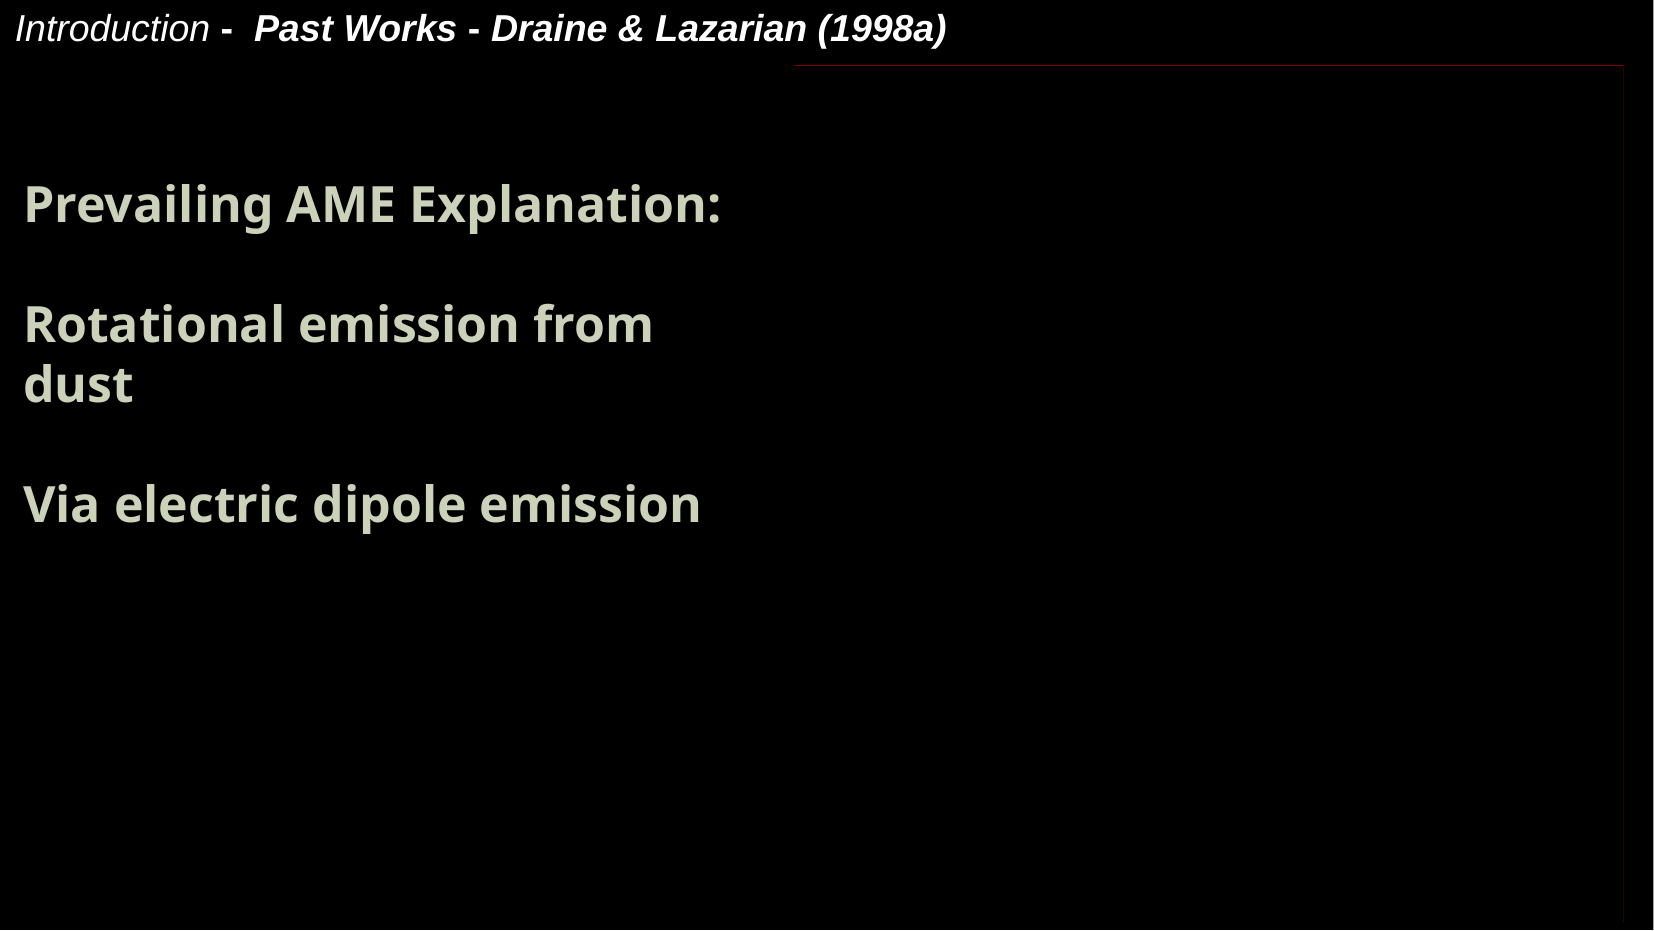

Introduction - Past Works - Draine & Lazarian (1998a)
Prevailing AME Explanation:
Rotational emission from dust
Via electric dipole emission